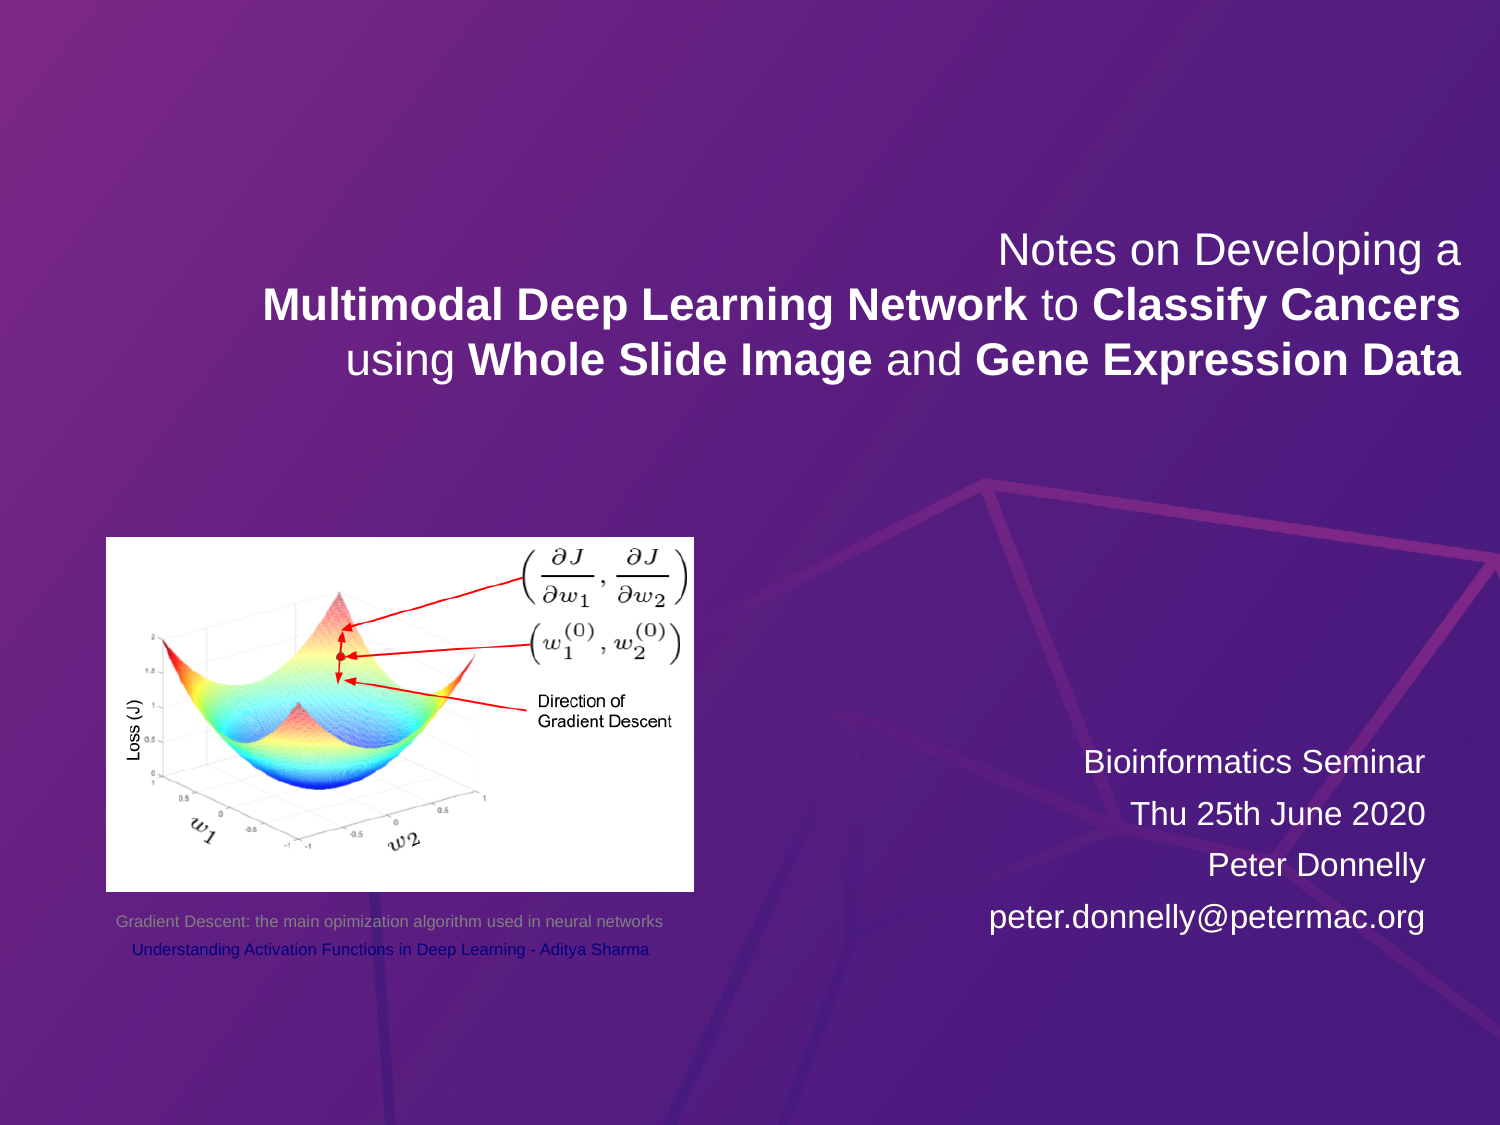

# Notes on Developing a Multimodal Deep Learning Network to Classify Cancers using Whole Slide Image and Gene Expression Data
Bioinformatics Seminar
Thu 25th June 2020
Peter Donnelly
peter.donnelly@petermac.org
Gradient Descent: the main opimization algorithm used in neural networks
 Understanding Activation Functions in Deep Learning - Aditya Sharma